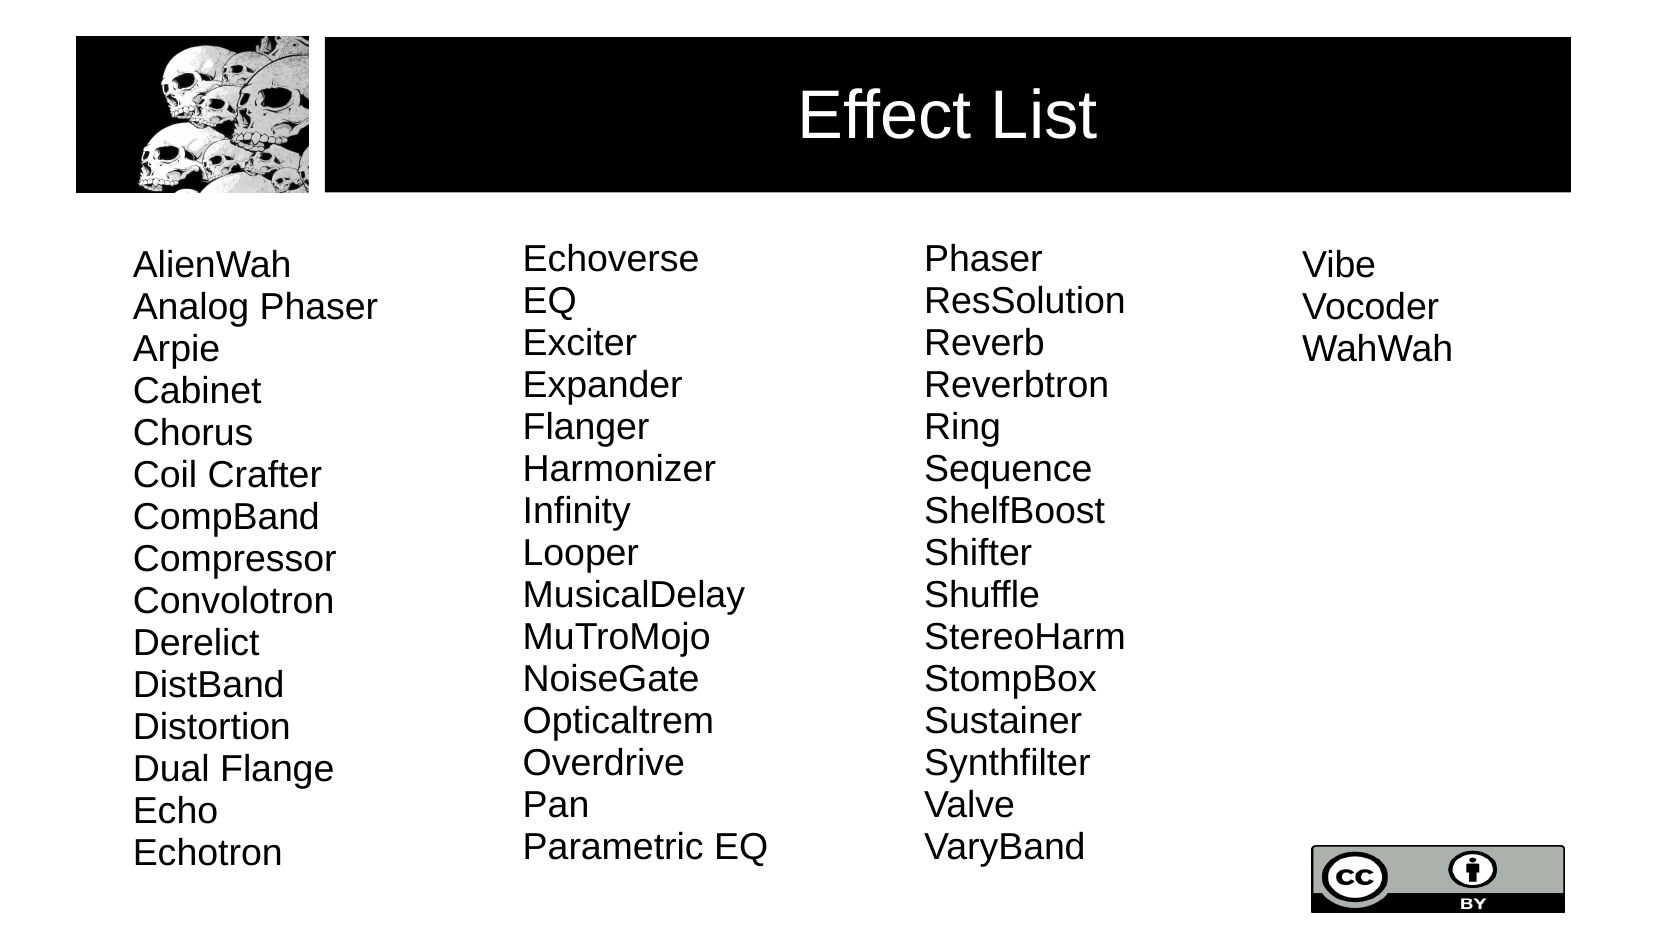

# Effect List
Echoverse
EQ
Exciter
Expander
Flanger
Harmonizer
Infinity
Looper
MusicalDelay
MuTroMojo
NoiseGate
Opticaltrem
Overdrive
Pan
Parametric EQ
Phaser
ResSolution
Reverb
Reverbtron
Ring
Sequence
ShelfBoost
Shifter
Shuffle
StereoHarm
StompBox
Sustainer
Synthfilter
Valve
VaryBand
AlienWah
Analog Phaser
Arpie
Cabinet
Chorus
Coil Crafter
CompBand
Compressor
Convolotron
Derelict
DistBand
Distortion
Dual Flange
Echo
Echotron
Vibe
Vocoder
WahWah